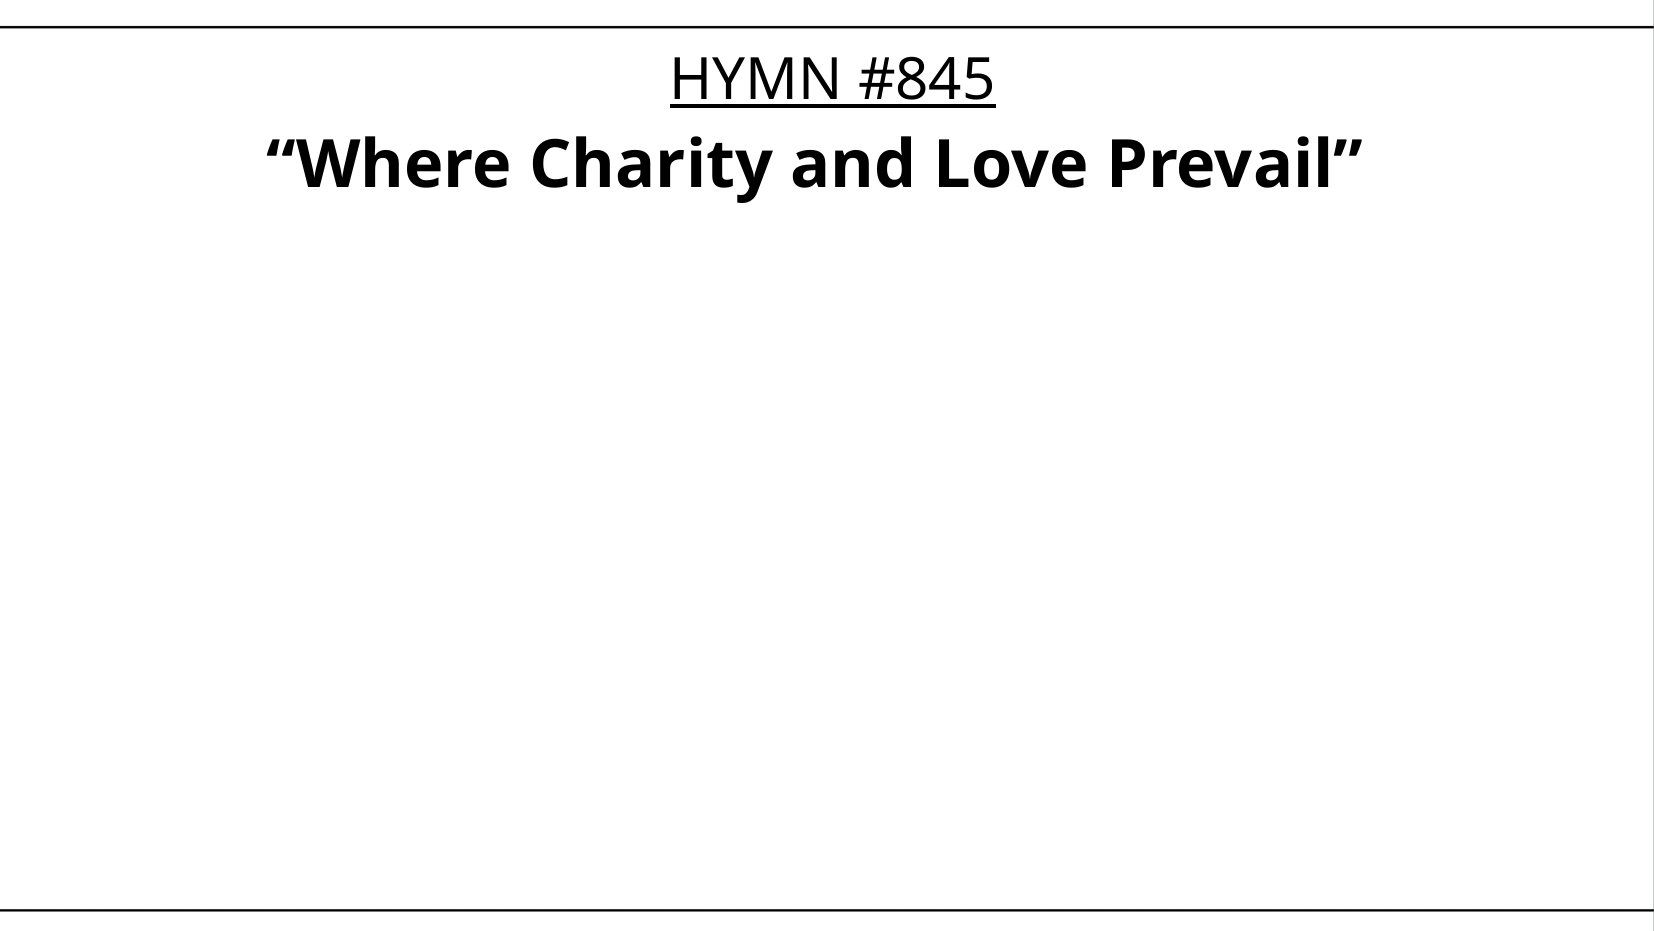

HYMN #845
“Where Charity and Love Prevail”